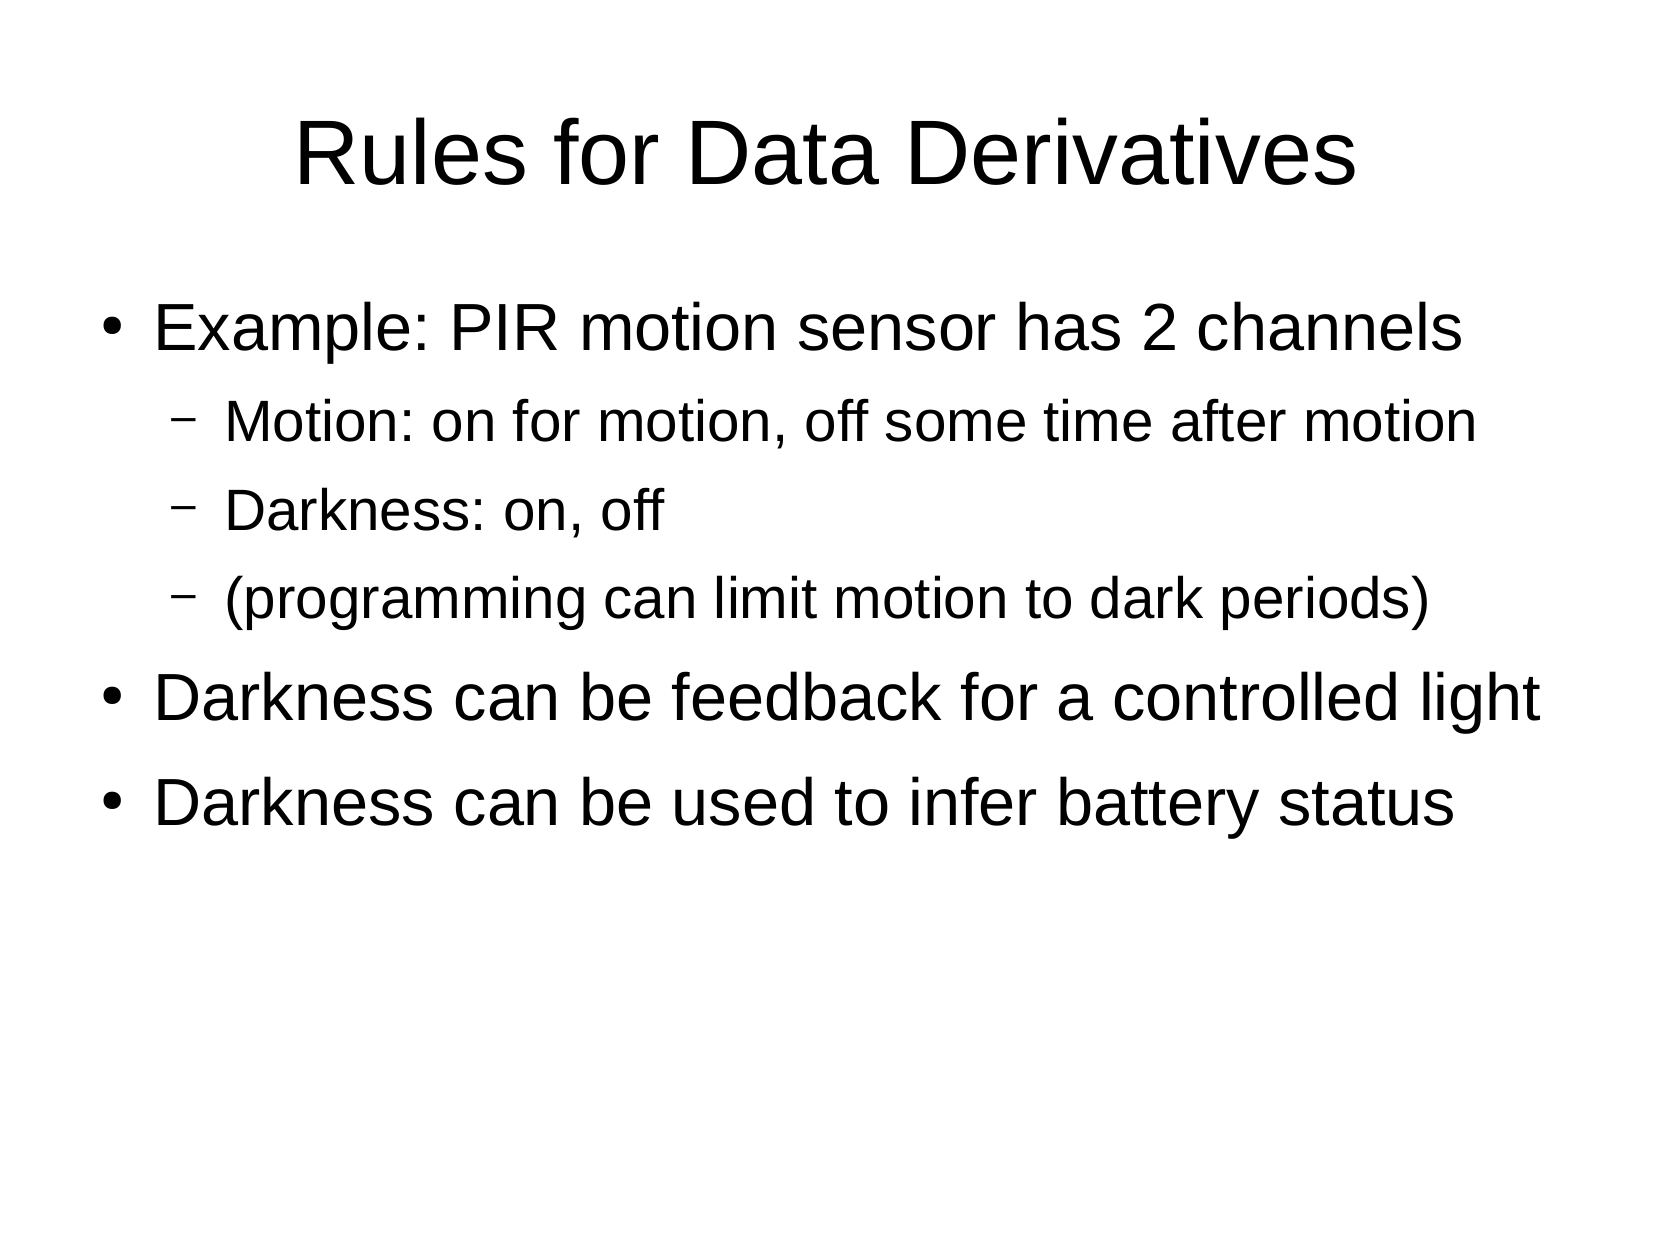

# Rules for Data Derivatives
Example: PIR motion sensor has 2 channels
Motion: on for motion, off some time after motion
Darkness: on, off
(programming can limit motion to dark periods)
Darkness can be feedback for a controlled light
Darkness can be used to infer battery status